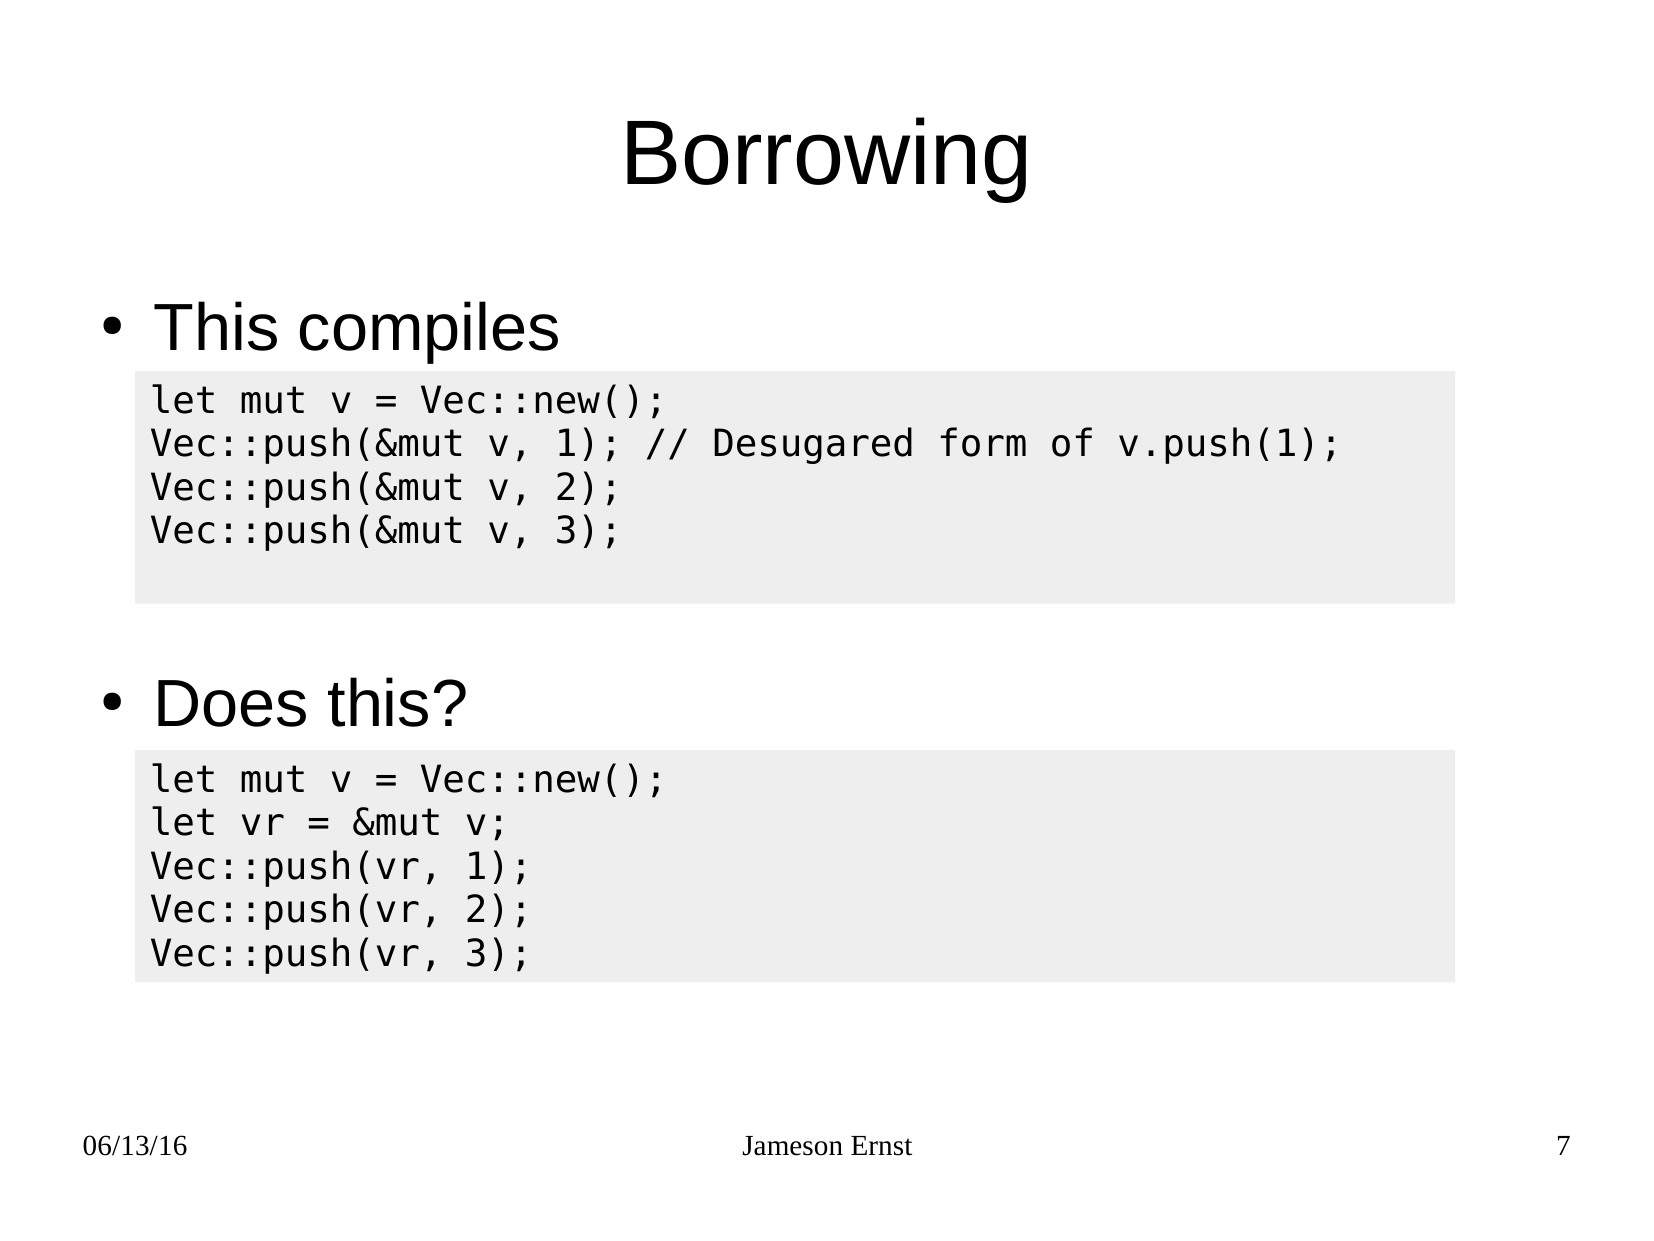

# Borrowing
This compiles
let mut v = Vec::new();
Vec::push(&mut v, 1); // Desugared form of v.push(1);
Vec::push(&mut v, 2);
Vec::push(&mut v, 3);
Does this?
let mut v = Vec::new();
let vr = &mut v;
Vec::push(vr, 1);
Vec::push(vr, 2);
Vec::push(vr, 3);
06/13/16
Jameson Ernst
7